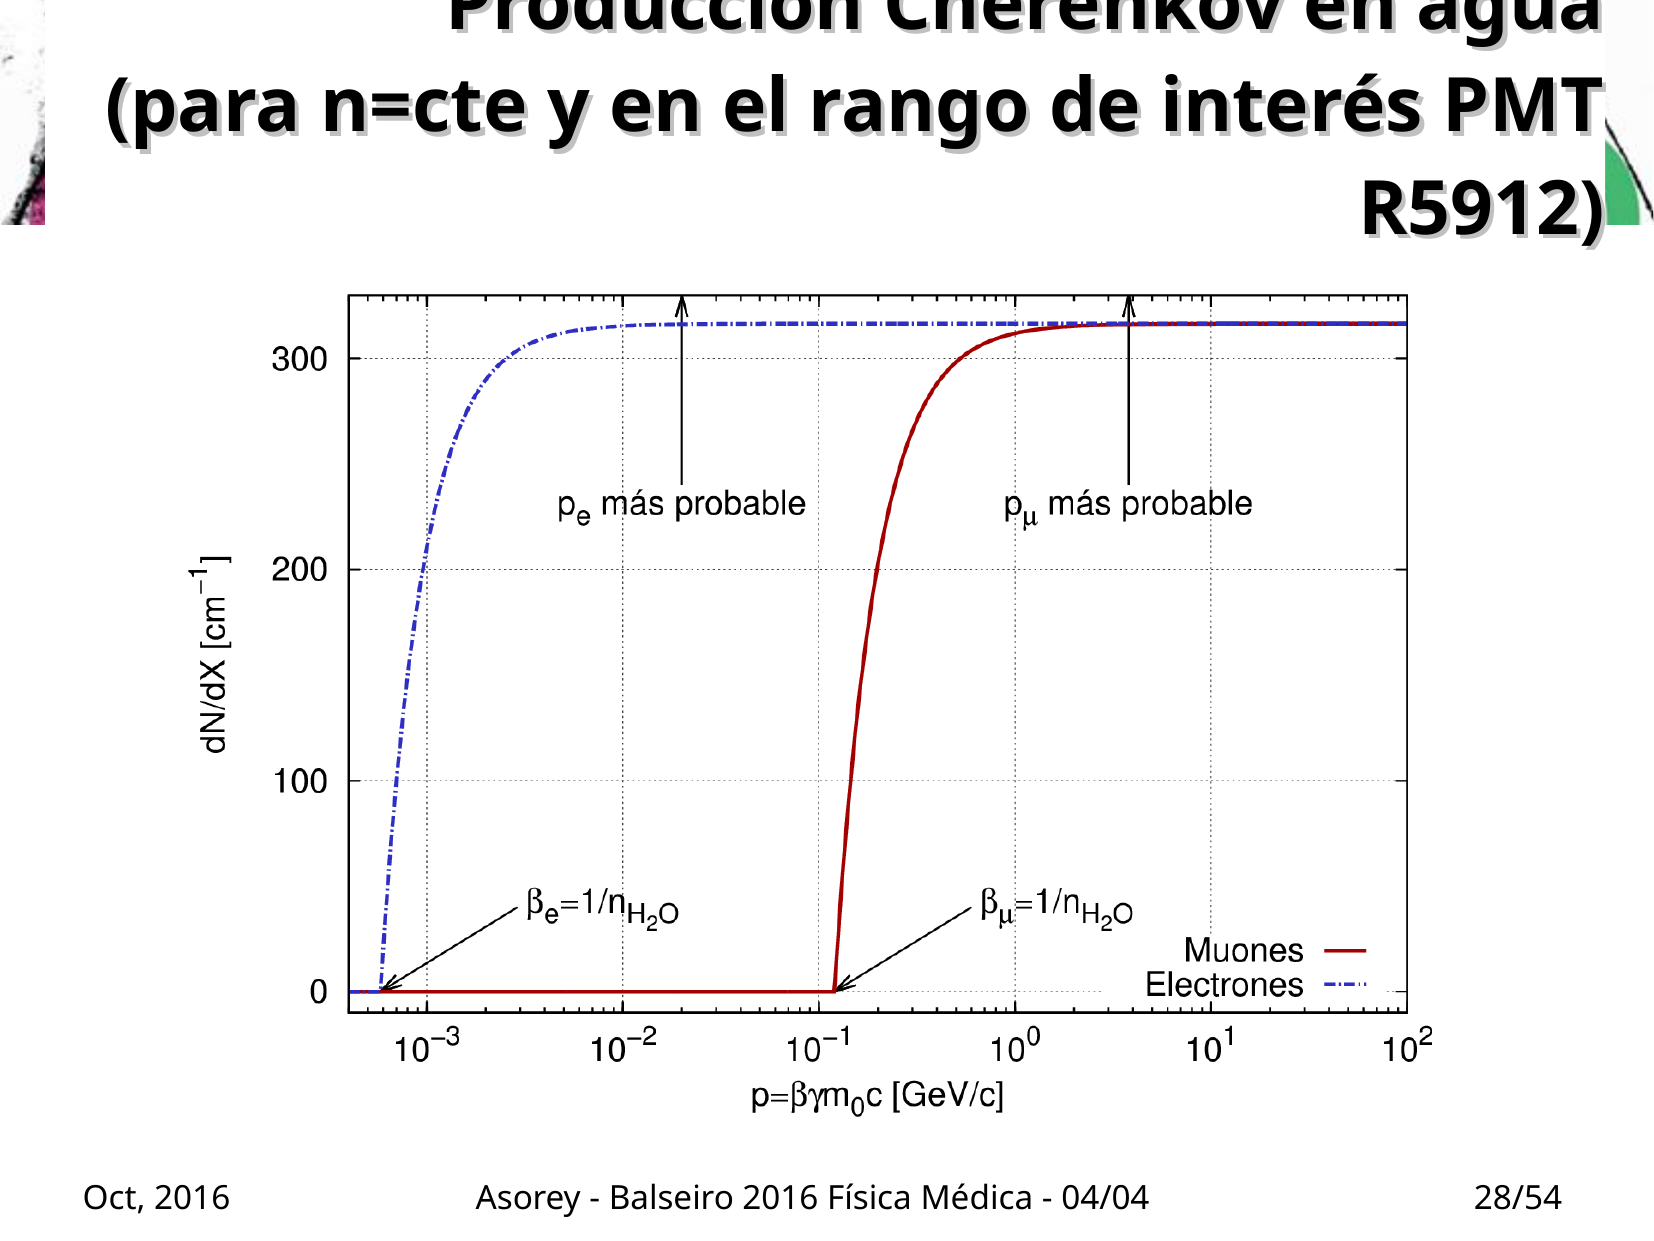

# Producción Cherenkov en agua (para n=cte y en el rango de interés PMT R5912)
Oct, 2016
Asorey - Balseiro 2016 Física Médica - 04/04
28